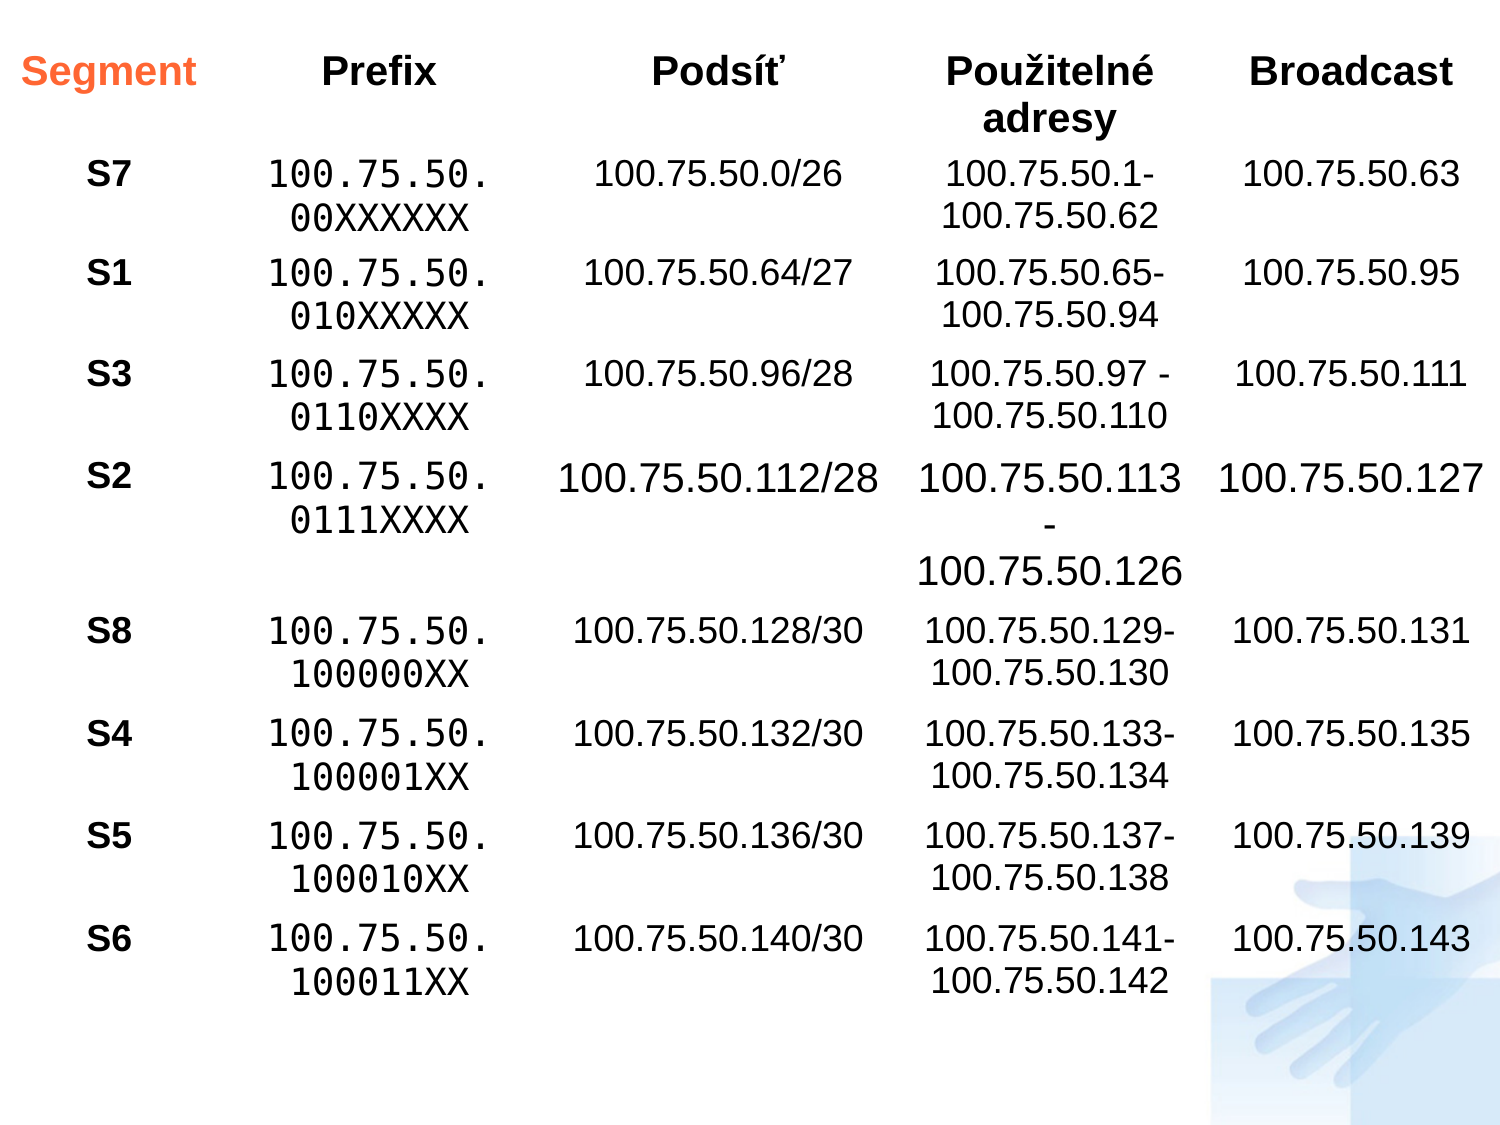

| Segment | Prefix | Podsíť | Použitelné adresy | Broadcast |
| --- | --- | --- | --- | --- |
| S7 | 100.75.50. 00XXXXXX | 100.75.50.0/26 | 100.75.50.1-100.75.50.62 | 100.75.50.63 |
| S1 | 100.75.50. 010XXXXX | 100.75.50.64/27 | 100.75.50.65-100.75.50.94 | 100.75.50.95 |
| S3 | 100.75.50. 0110XXXX | 100.75.50.96/28 | 100.75.50.97 - 100.75.50.110 | 100.75.50.111 |
| S2 | 100.75.50. 0111XXXX | 100.75.50.112/28 | 100.75.50.113- 100.75.50.126 | 100.75.50.127 |
| S8 | 100.75.50. 100000XX | 100.75.50.128/30 | 100.75.50.129-100.75.50.130 | 100.75.50.131 |
| S4 | 100.75.50. 100001XX | 100.75.50.132/30 | 100.75.50.133-100.75.50.134 | 100.75.50.135 |
| S5 | 100.75.50. 100010XX | 100.75.50.136/30 | 100.75.50.137-100.75.50.138 | 100.75.50.139 |
| S6 | 100.75.50. 100011XX | 100.75.50.140/30 | 100.75.50.141-100.75.50.142 | 100.75.50.143 |